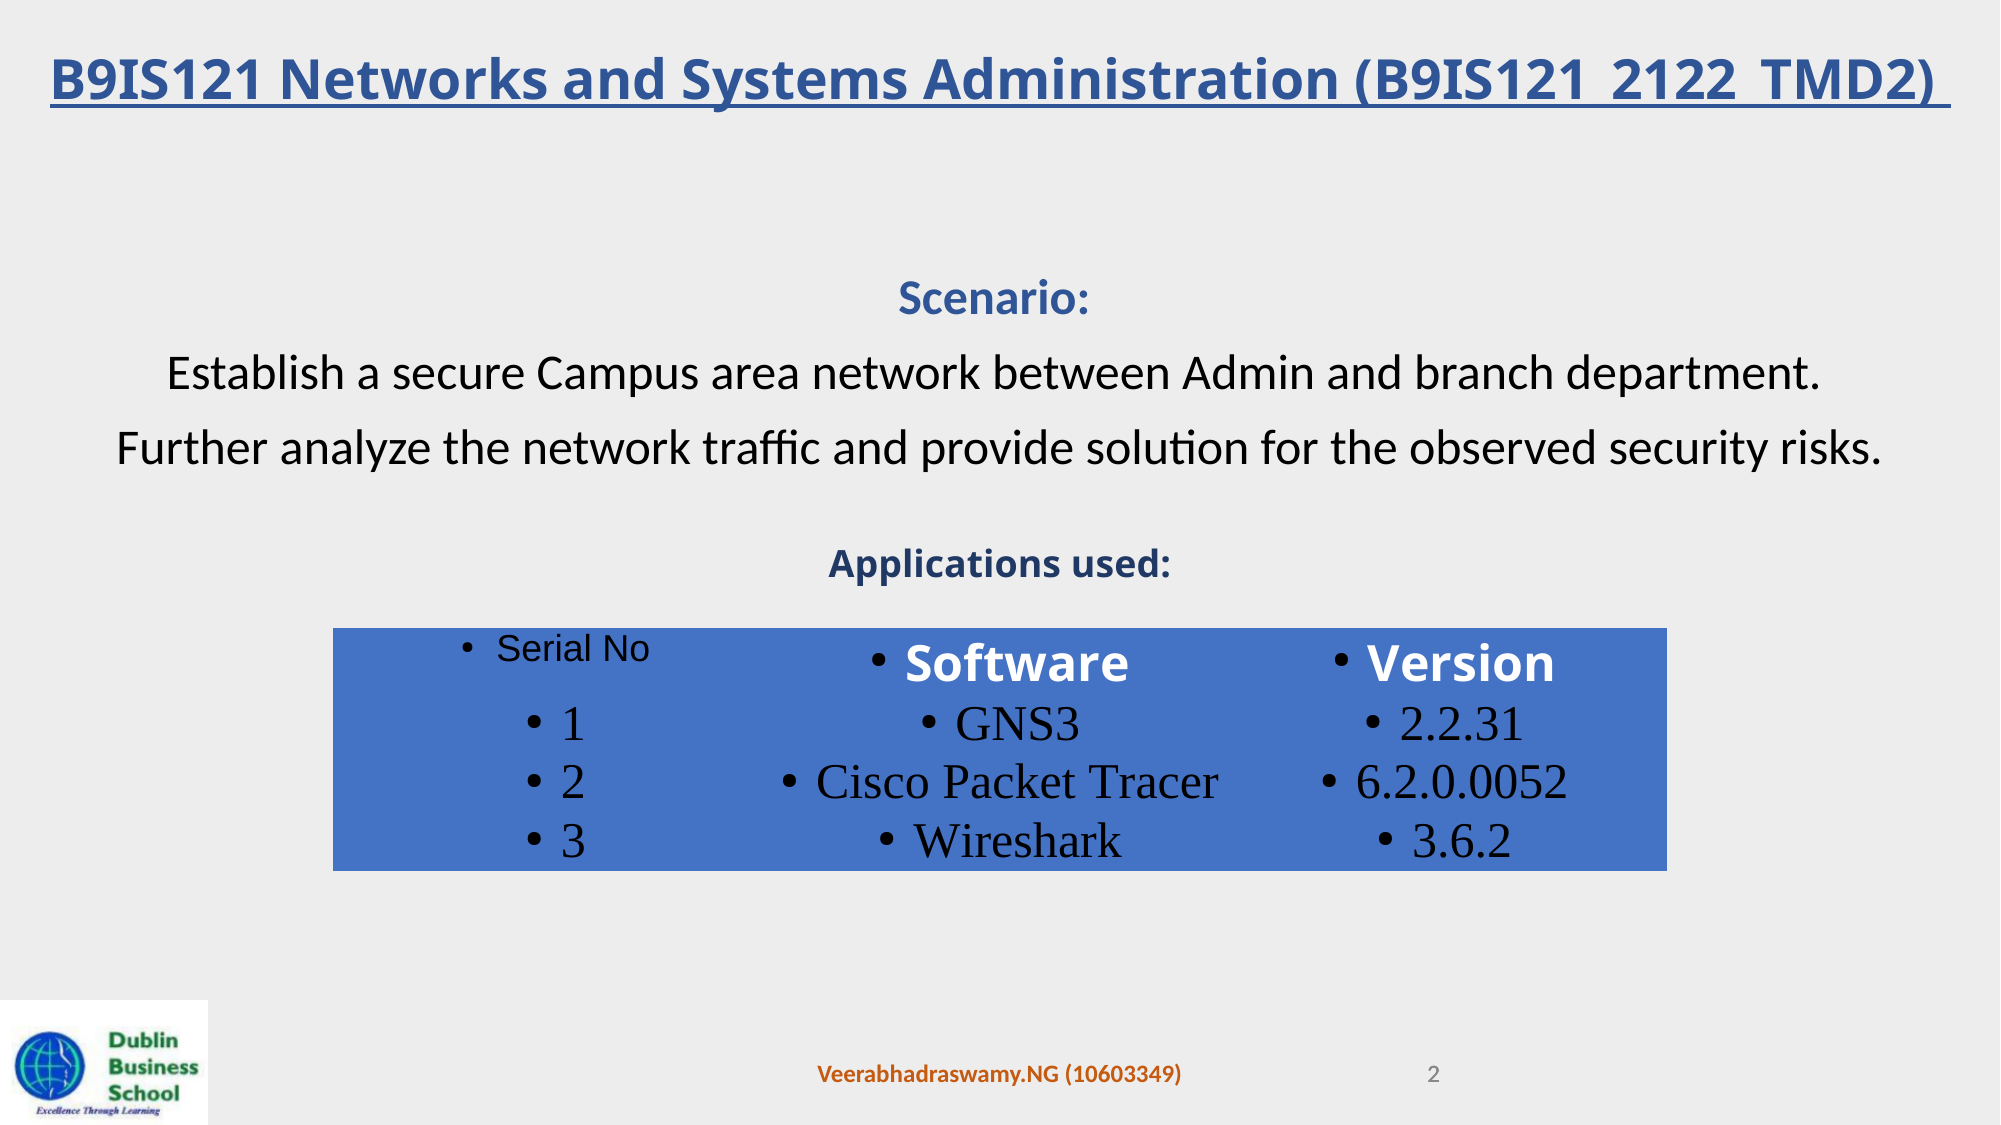

# B9IS121 Networks and Systems Administration (B9IS121_2122_TMD2)
Scenario:
Establish a secure Campus area network between Admin and branch department.
Further analyze the network traffic and provide solution for the observed security risks.
Applications used:
| Serial No | Software | Version |
| --- | --- | --- |
| 1 | GNS3 | 2.2.31 |
| 2 | Cisco Packet Tracer | 6.2.0.0052 |
| 3 | Wireshark | 3.6.2 |
Veerabhadraswamy.NG (10603349)